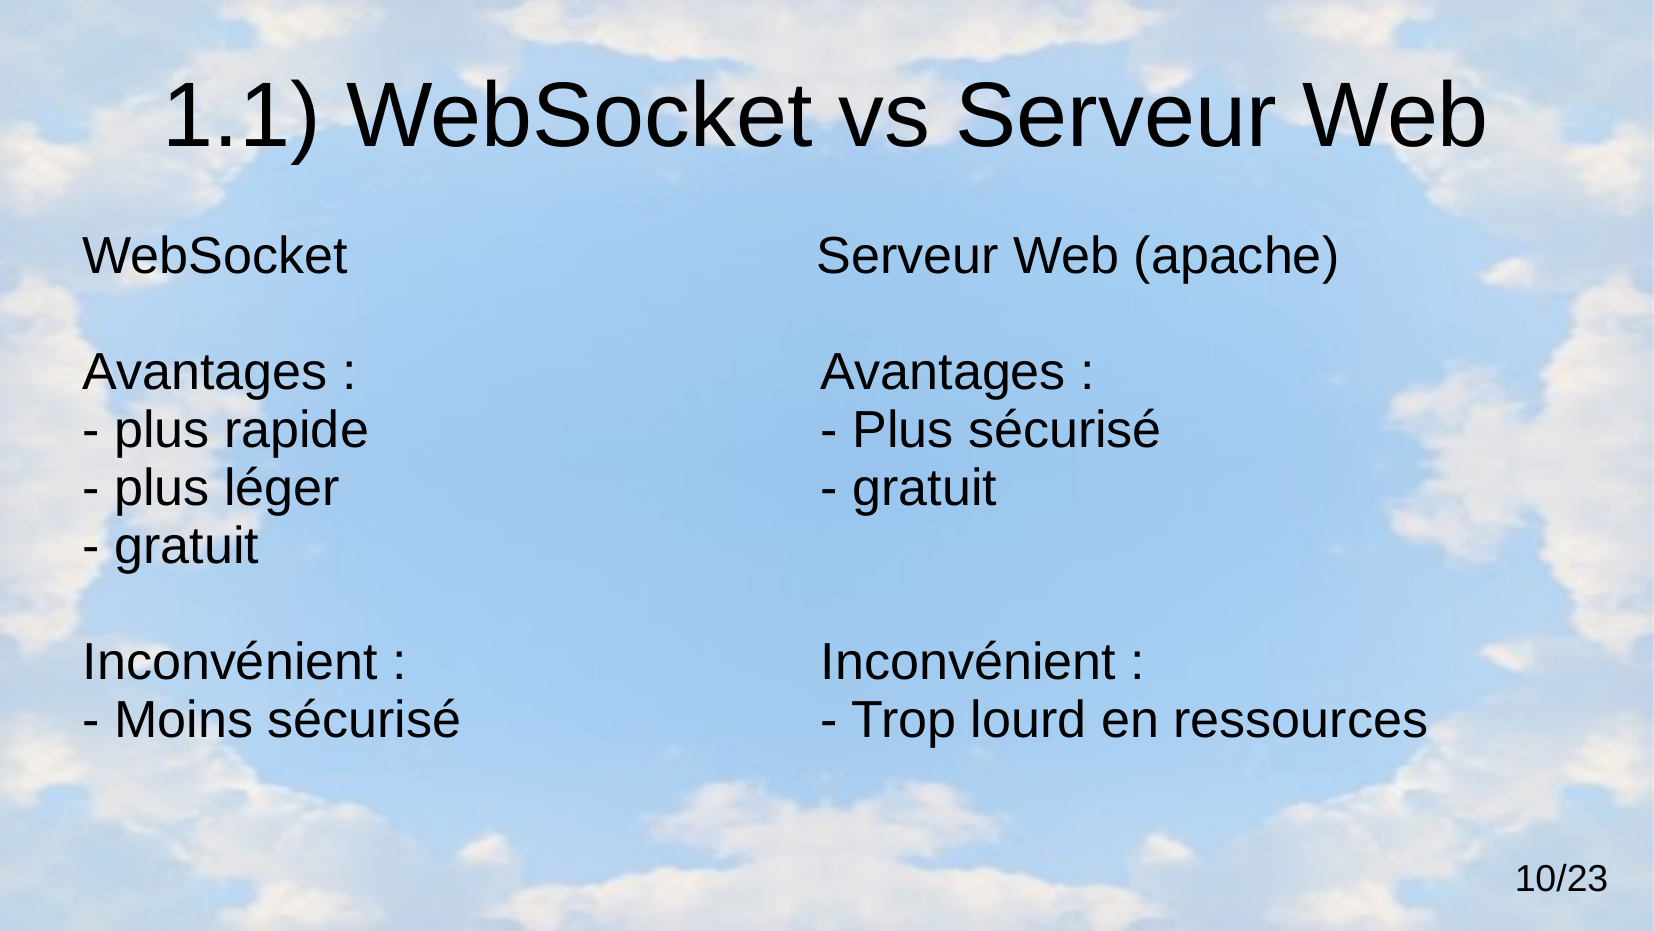

# 1.1) WebSocket vs Serveur Web
WebSocket				 Serveur Web (apache)
Avantages :							Avantages :
- plus rapide							- Plus sécurisé
- plus léger							- gratuit							 - gratuit
Inconvénient :						Inconvénient :
- Moins sécurisé					- Trop lourd en ressources